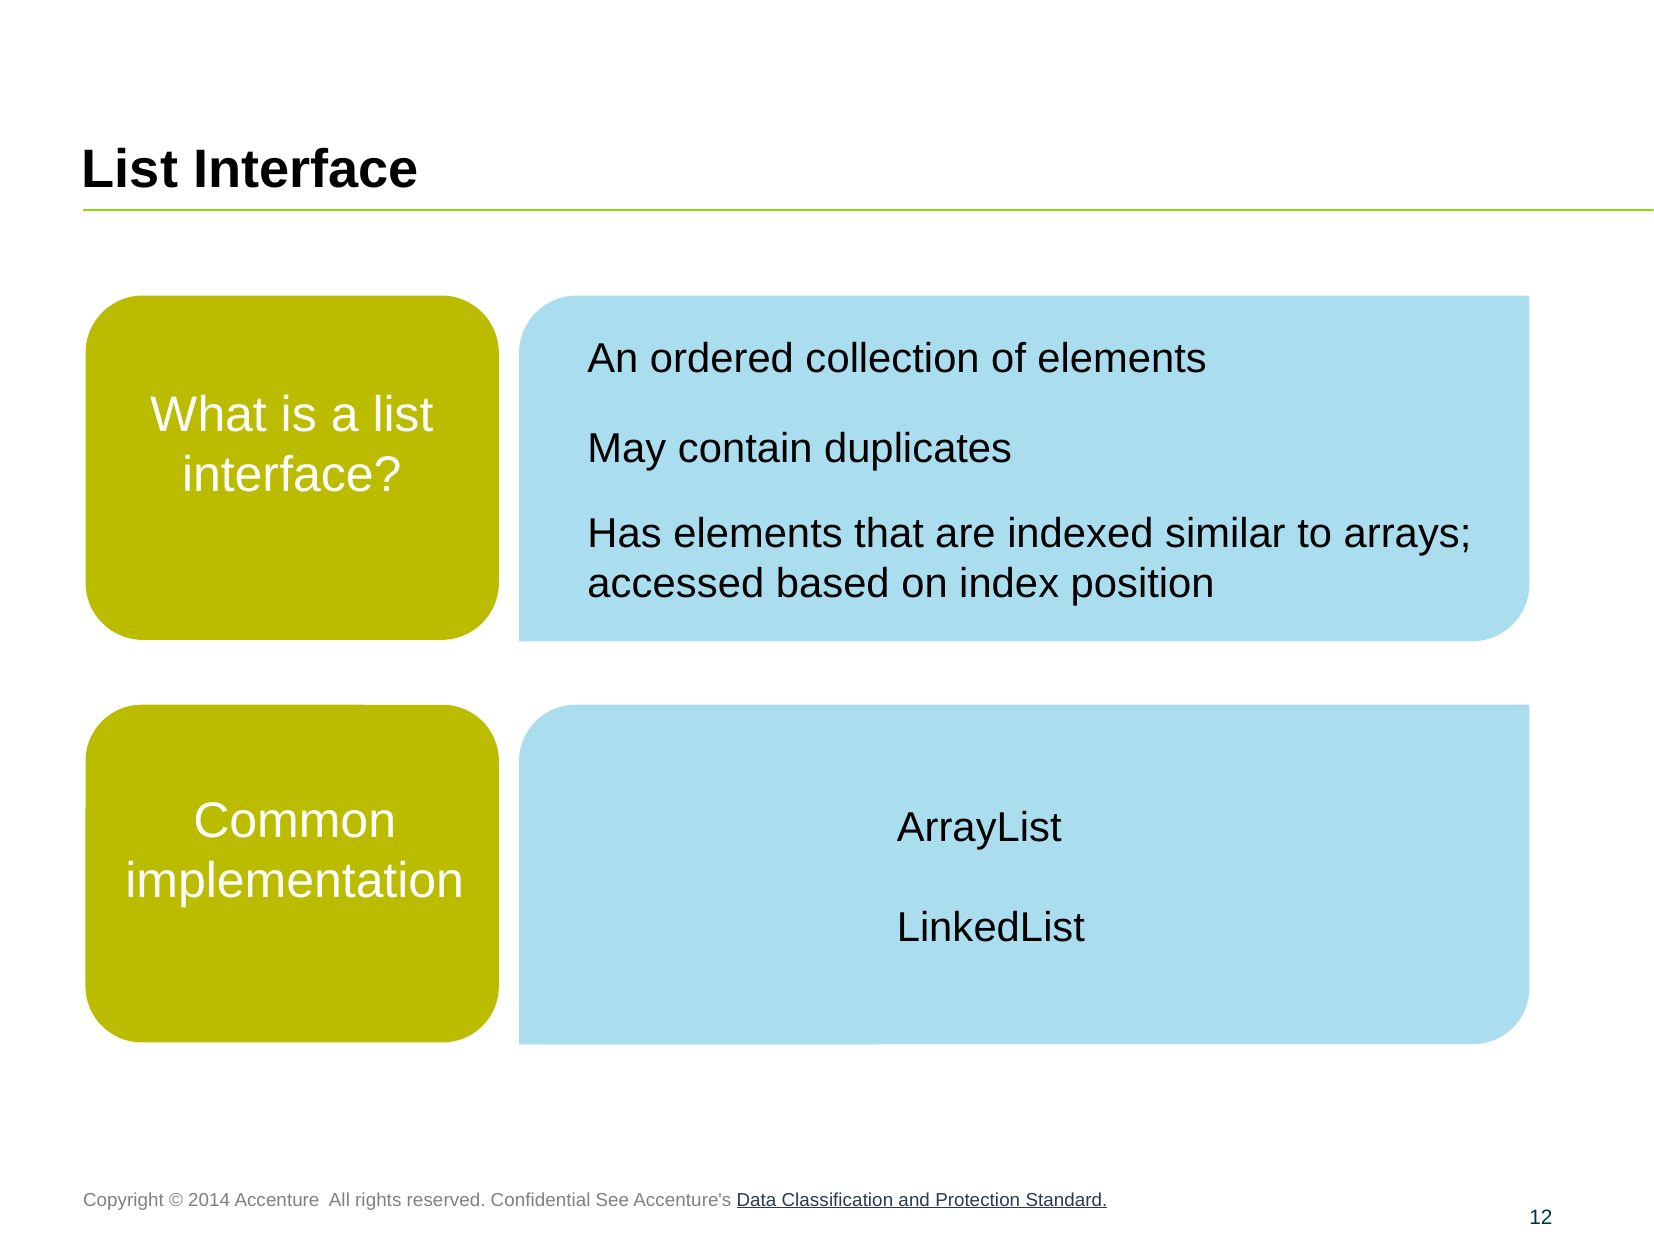

# List Interface
An ordered collection of elements
May contain duplicates
Has elements that are indexed similar to arrays; accessed based on index position
What is a list interface?
ArrayList
LinkedList
Common implementation
12